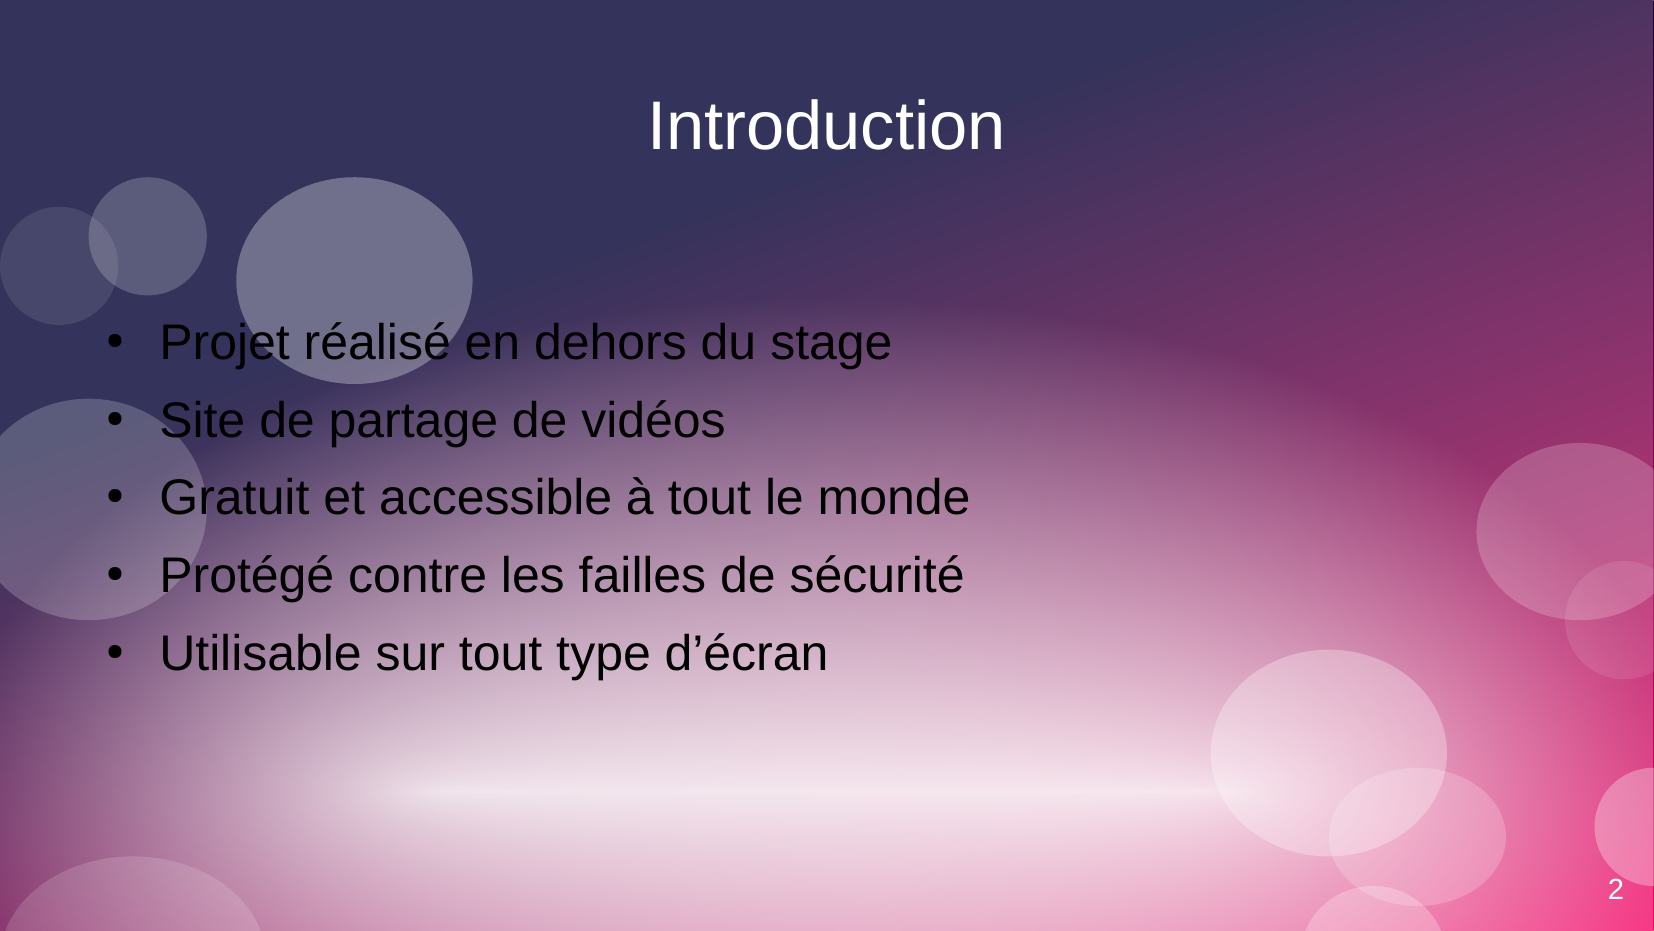

# Introduction
Projet réalisé en dehors du stage
Site de partage de vidéos
Gratuit et accessible à tout le monde
Protégé contre les failles de sécurité
Utilisable sur tout type d’écran